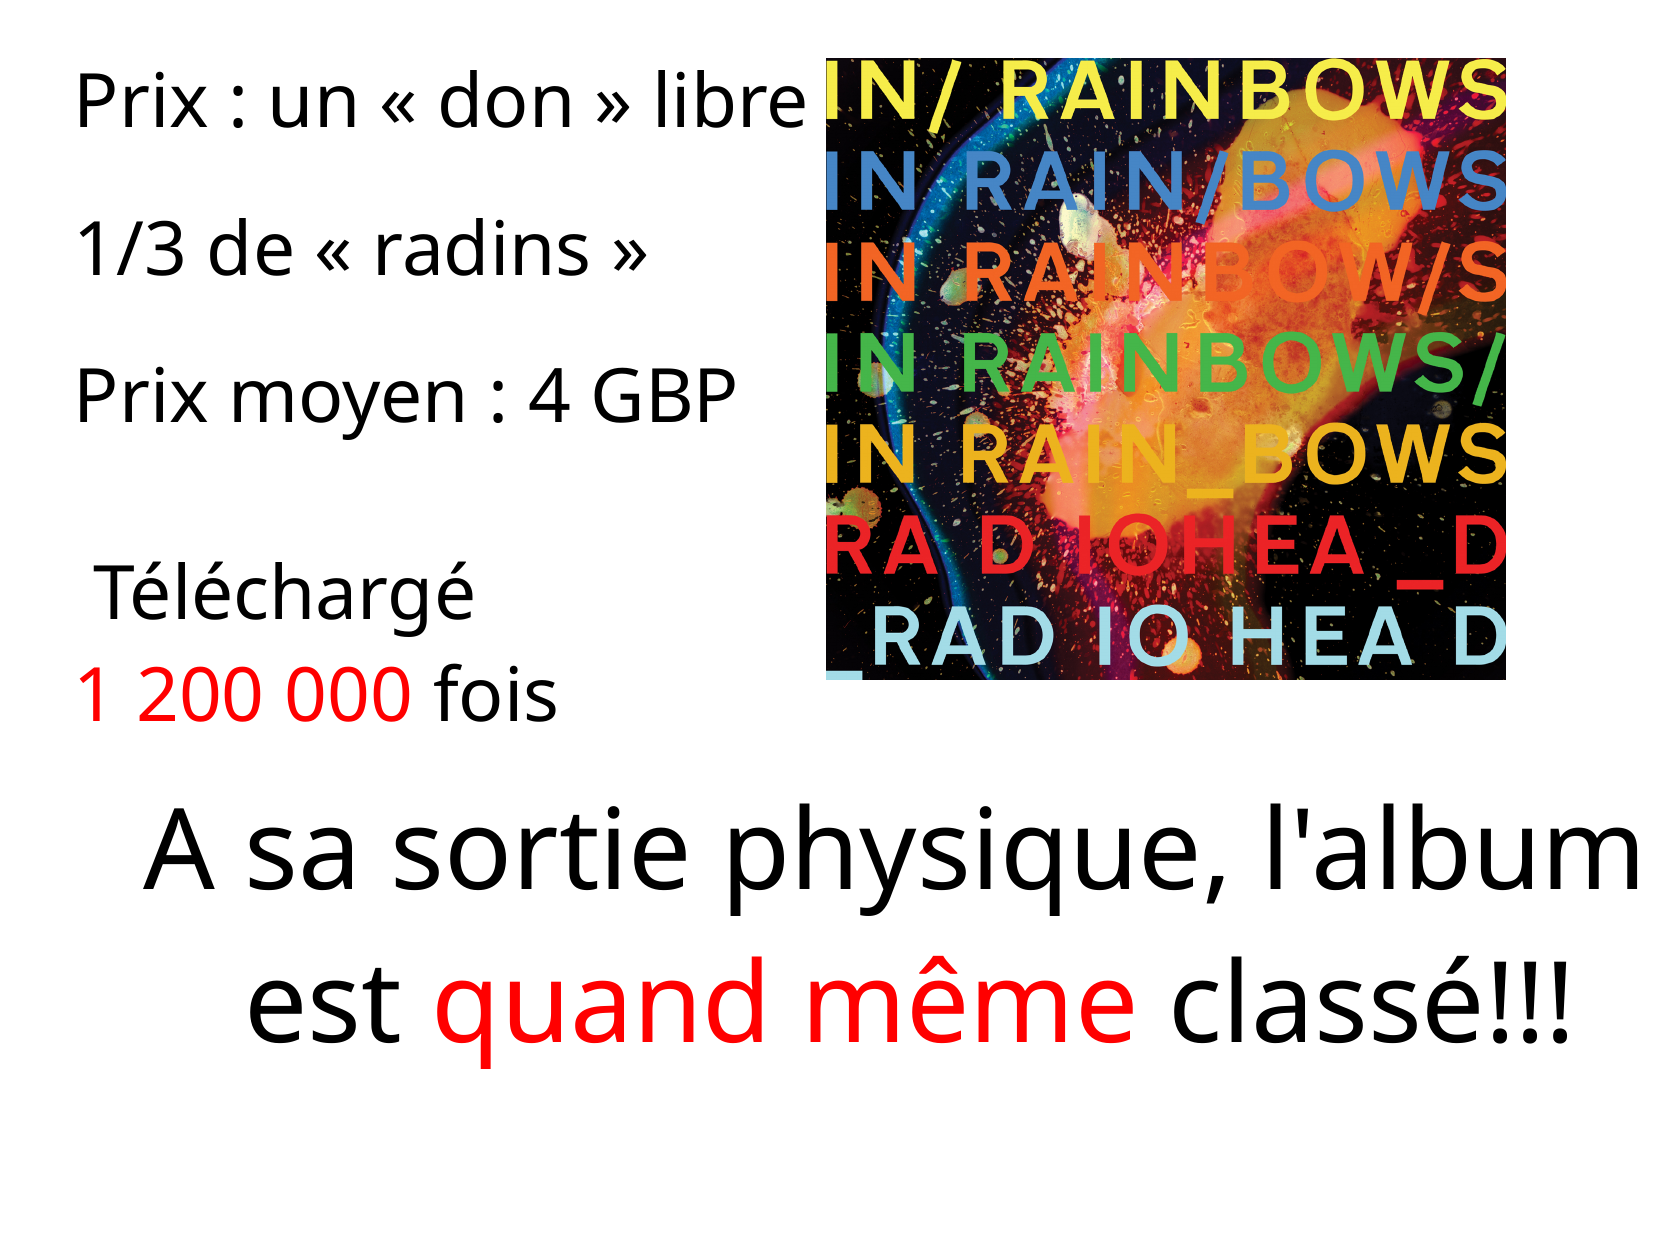

Prix : un « don » libre
1/3 de « radins »
Prix moyen : 4 GBP
 Téléchargé
1 200 000 fois
A sa sortie physique, l'album
est quand même classé!!!